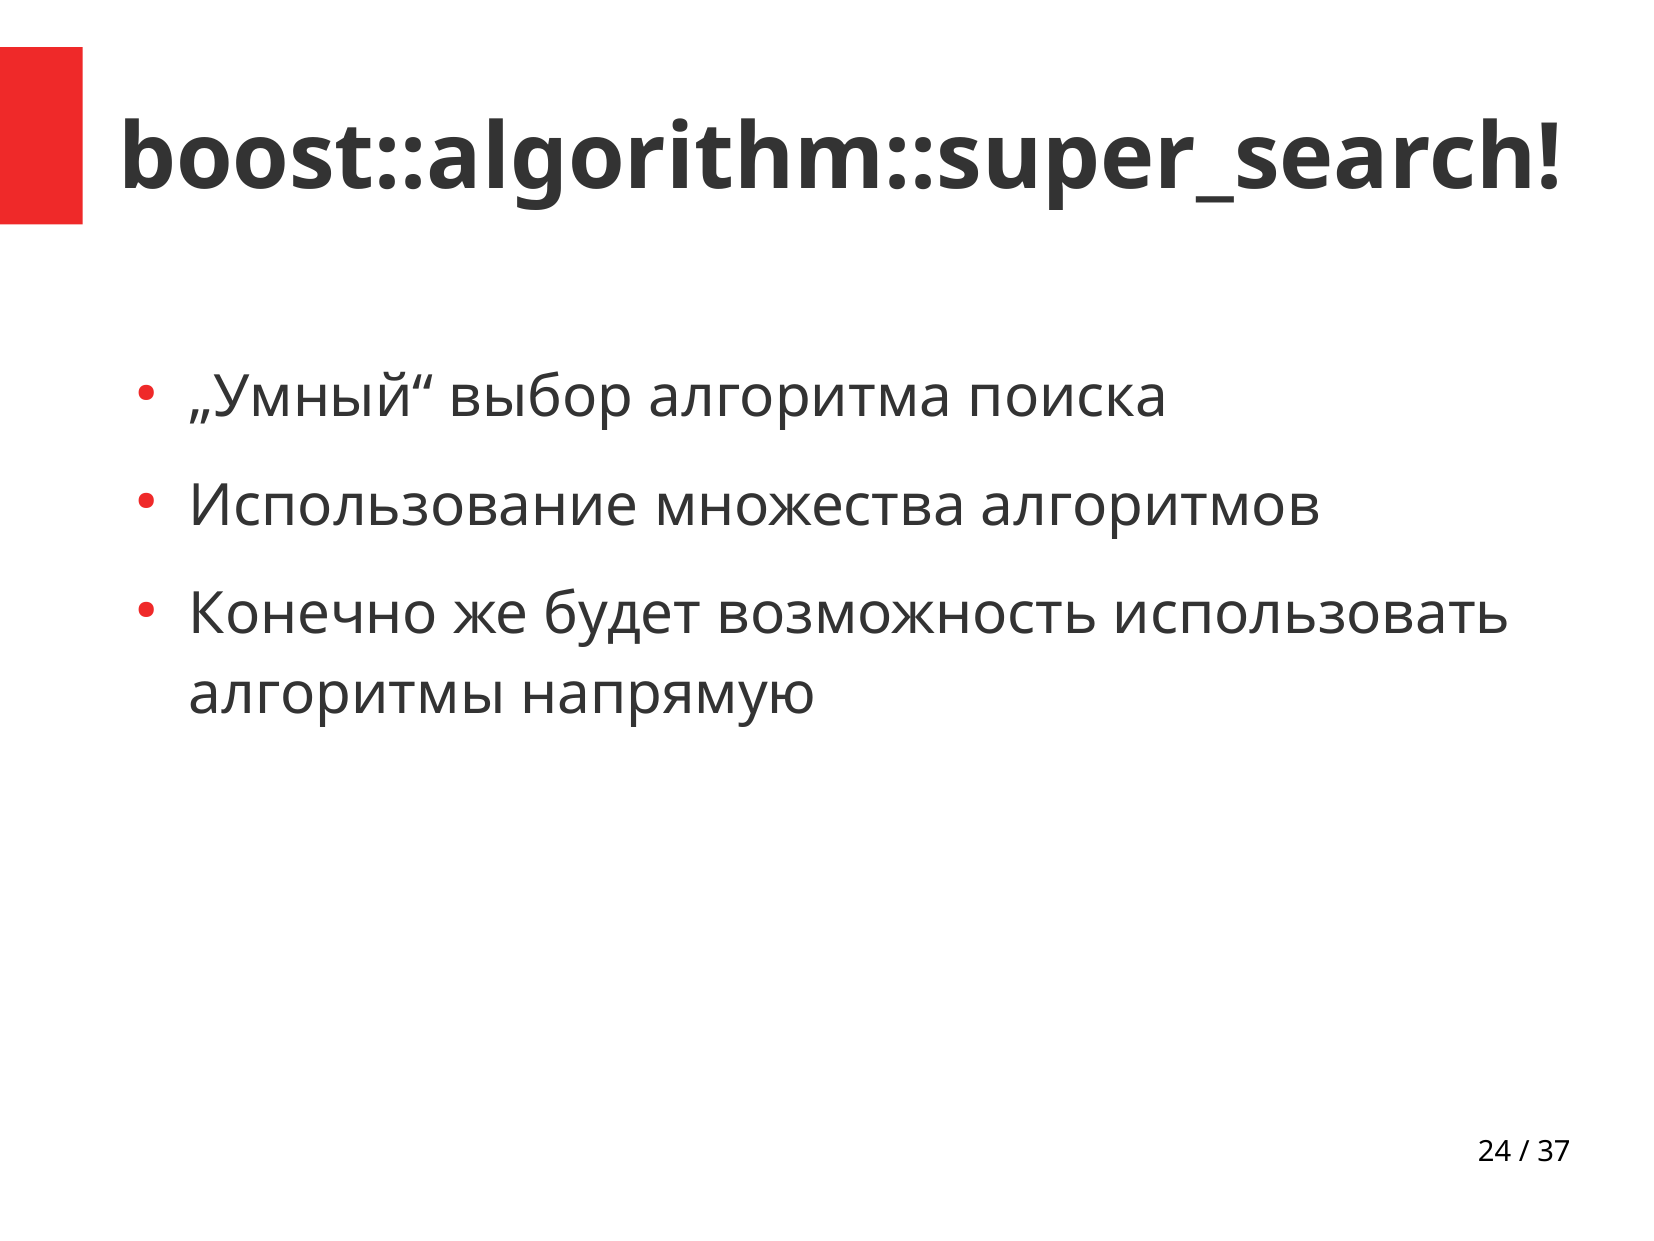

# boost::algorithm::super_search!
„Умный“ выбор алгоритма поиска
Использование множества алгоритмов
Конечно же будет возможность использовать алгоритмы напрямую
24